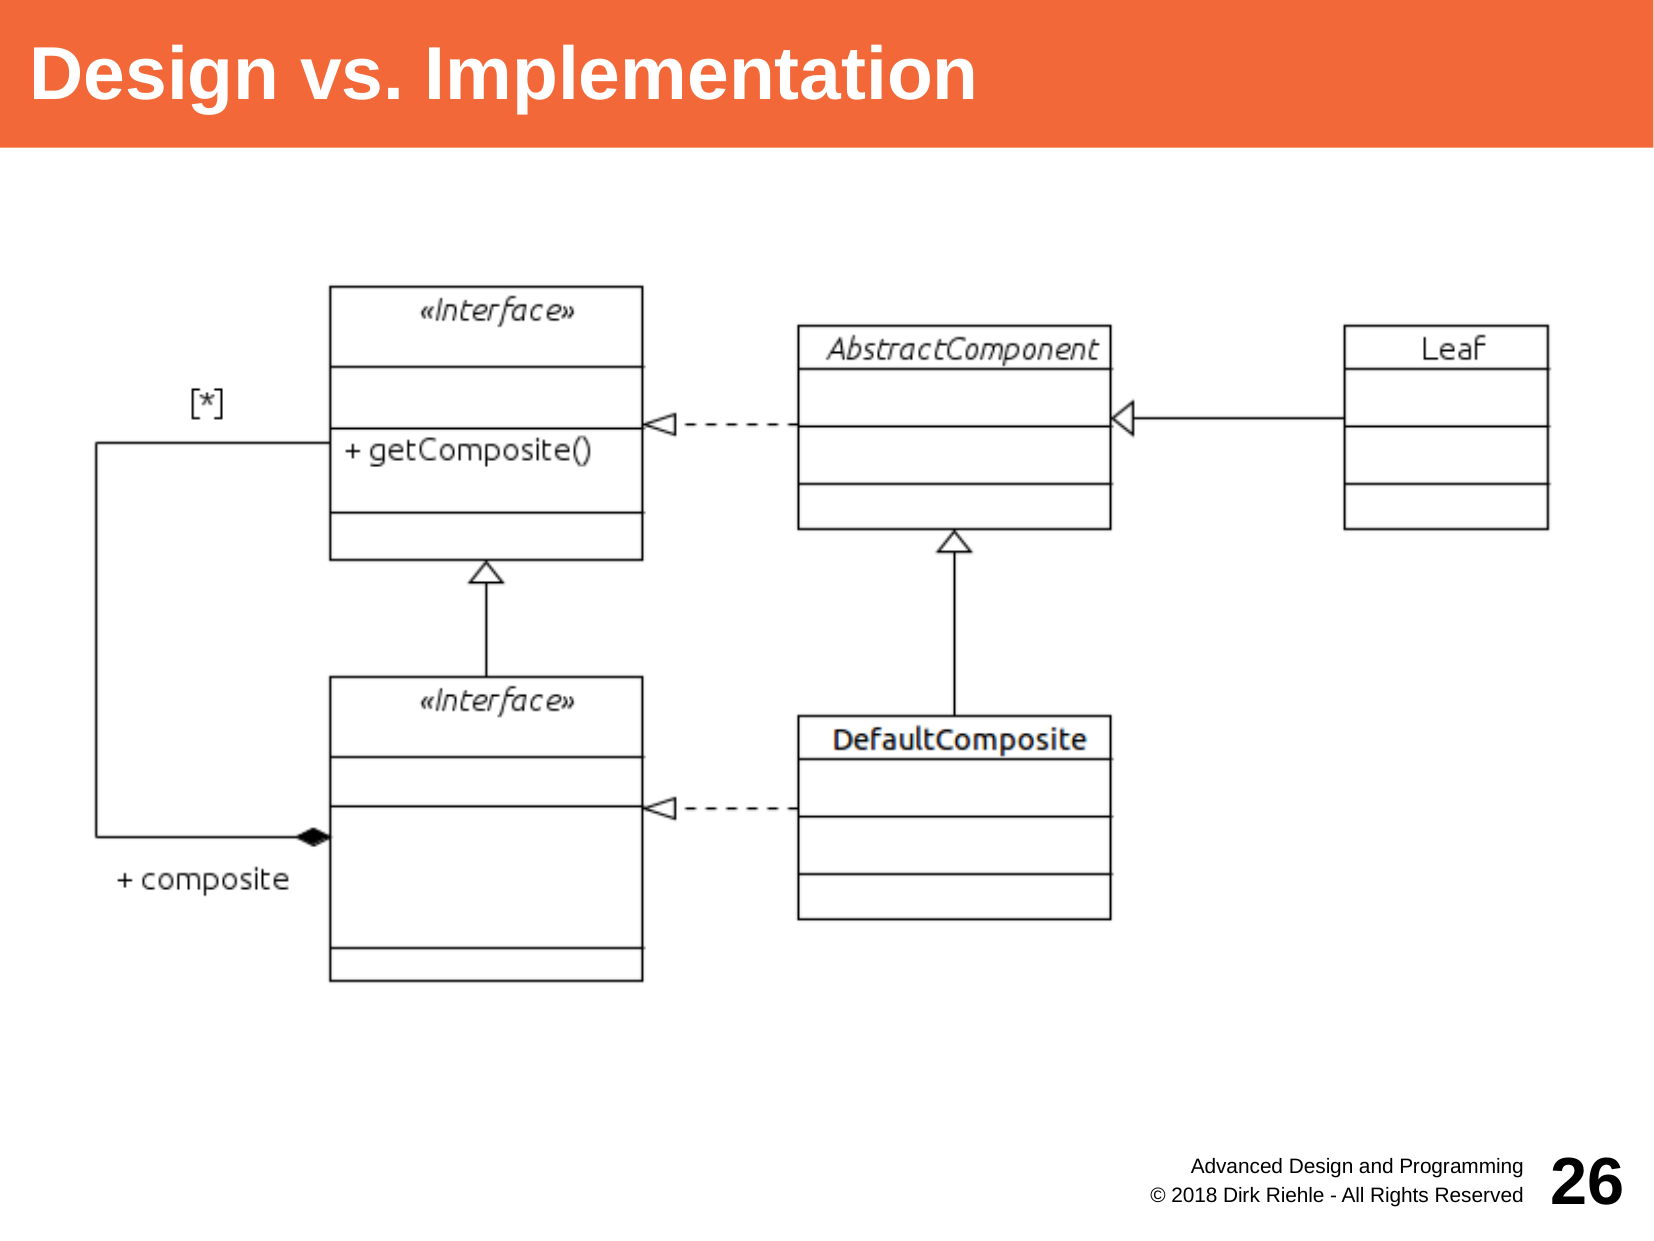

# Design vs. Implementation
Advanced Design and Programming
26
© 2018 Dirk Riehle - All Rights Reserved